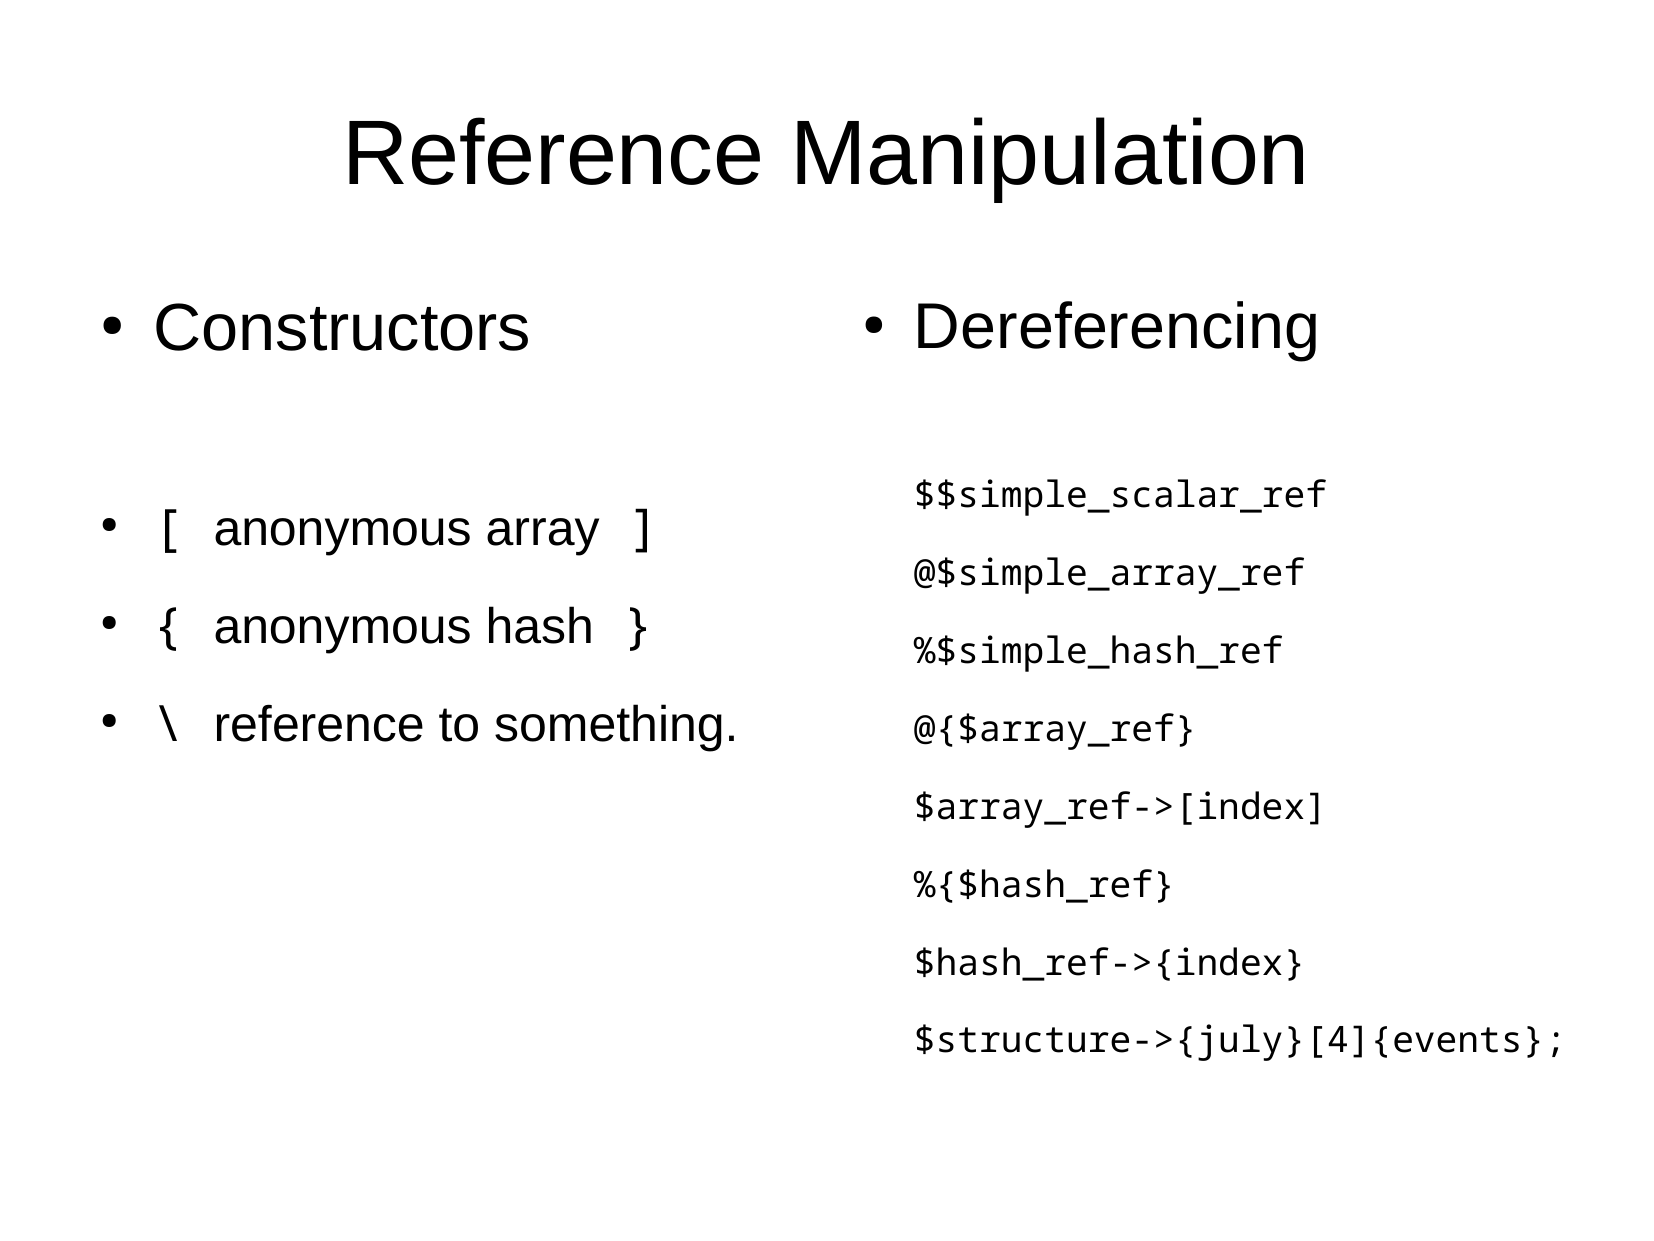

# Reference Manipulation
Constructors
[ anonymous array ]
{ anonymous hash }
\ reference to something.
Dereferencing
$$simple_scalar_ref
@$simple_array_ref
%$simple_hash_ref
@{$array_ref}
$array_ref->[index]
%{$hash_ref}
$hash_ref->{index}
$structure->{july}[4]{events};